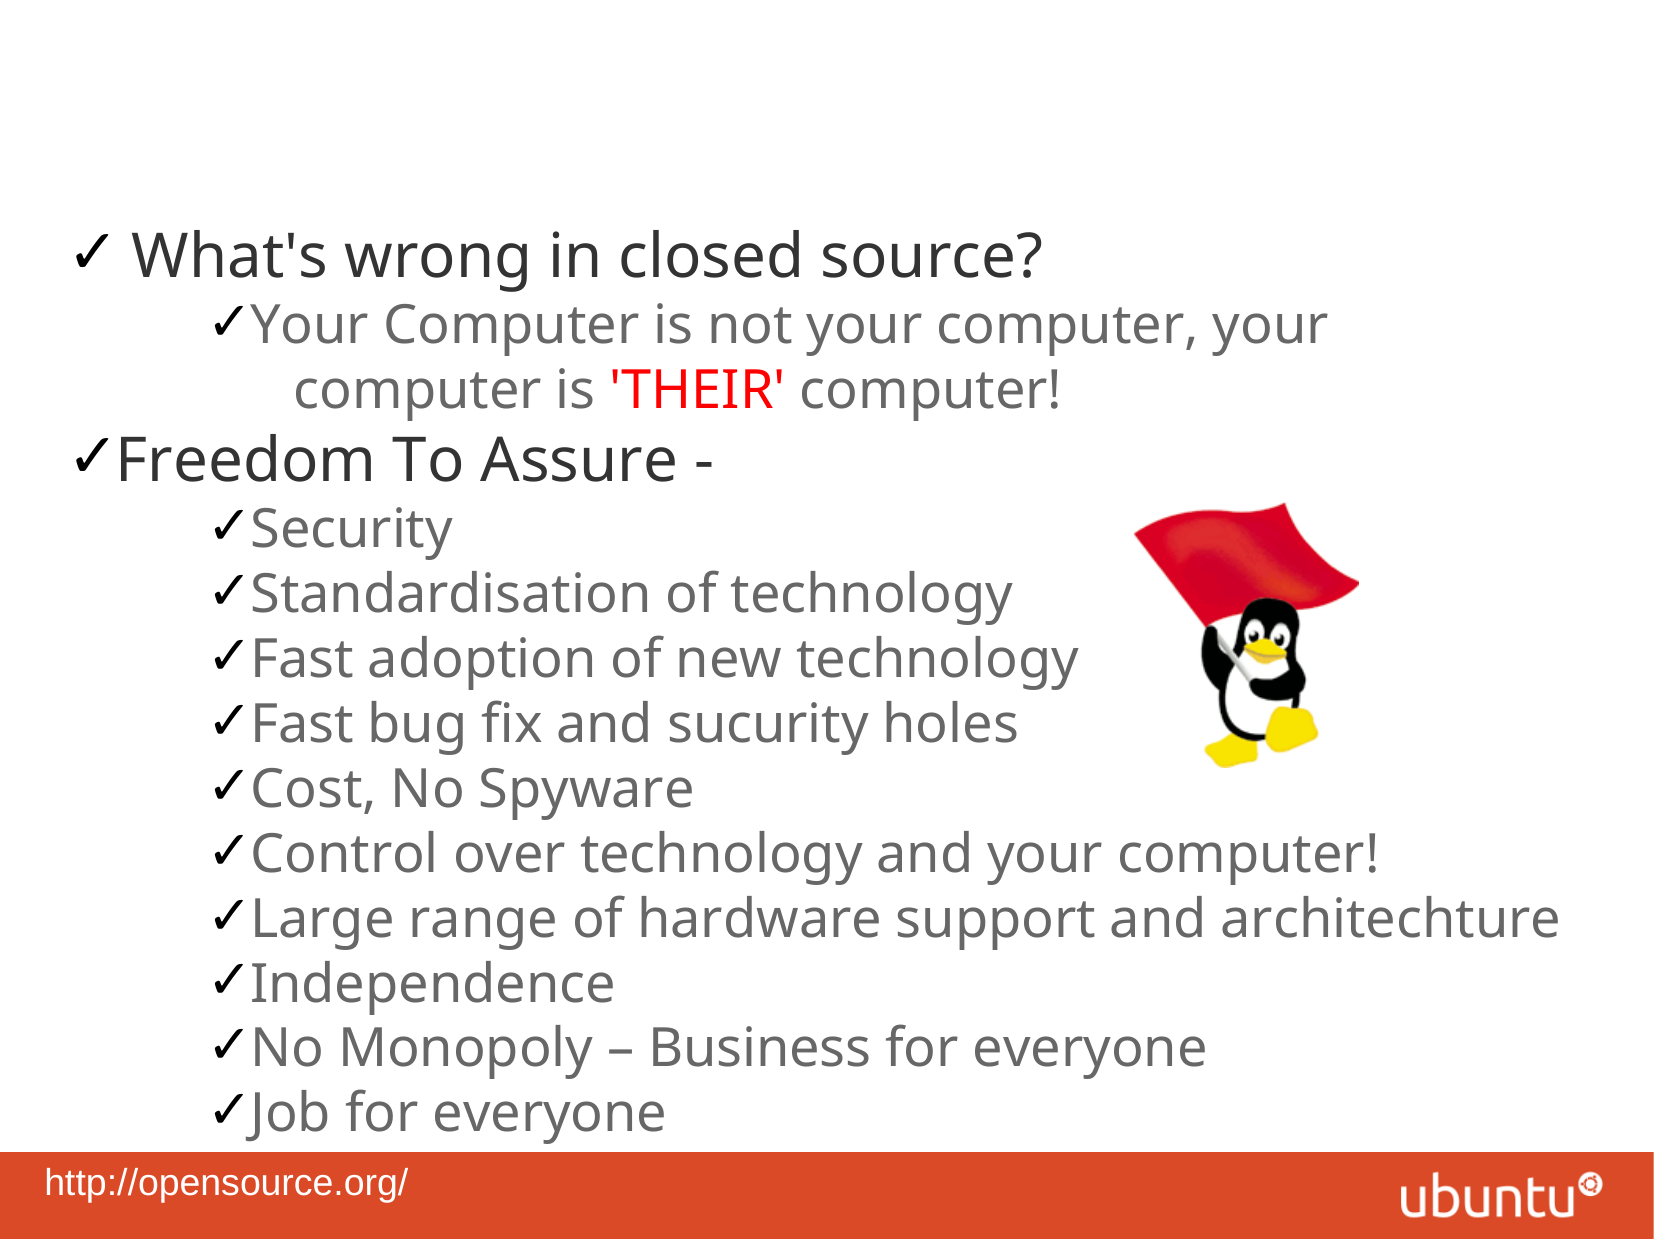

# Why to have the freedom?
 What's wrong in closed source?
Your Computer is not your computer, your computer is 'THEIR' computer!
Freedom To Assure -
Security
Standardisation of technology
Fast adoption of new technology
Fast bug fix and sucurity holes
Cost, No Spyware
Control over technology and your computer!
Large range of hardware support and architechture
Independence
No Monopoly – Business for everyone
Job for everyone
http://opensource.org/